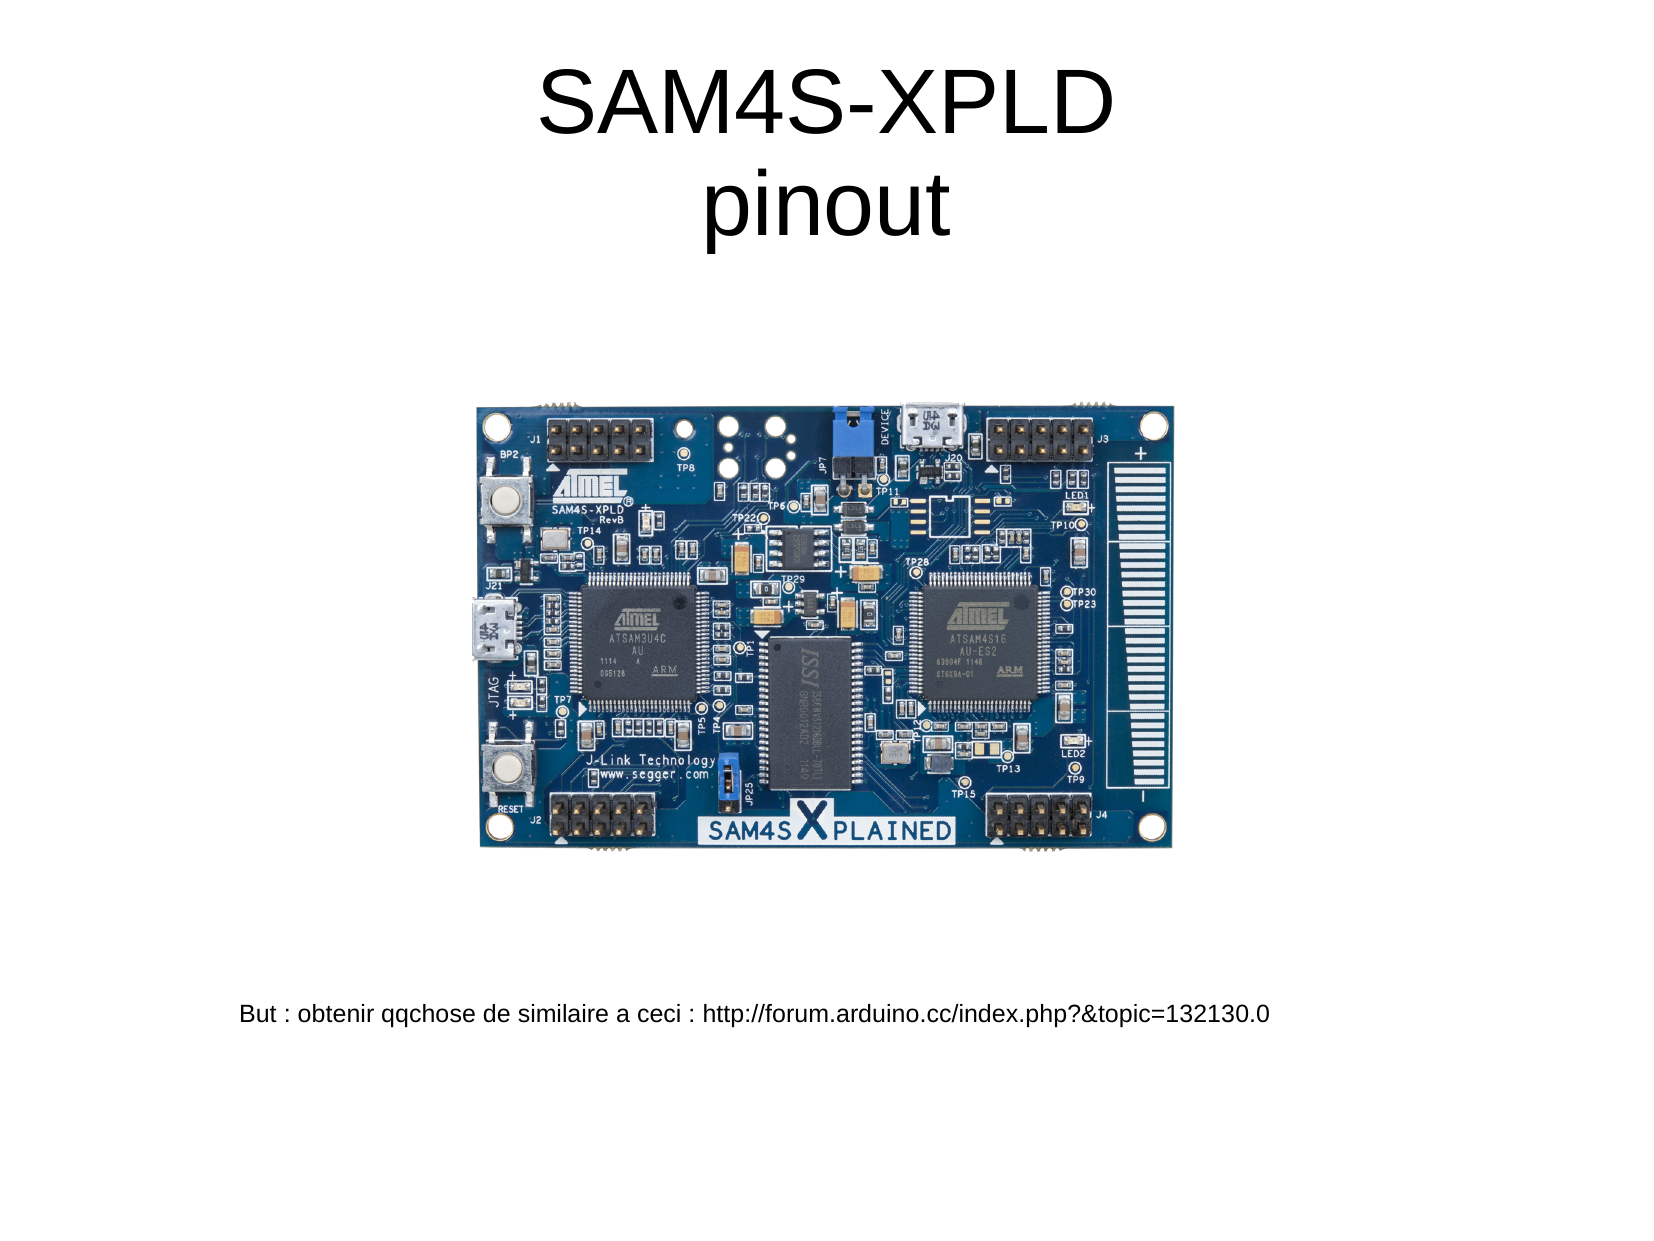

# SAM4S-XPLD pinout
But : obtenir qqchose de similaire a ceci : http://forum.arduino.cc/index.php?&topic=132130.0